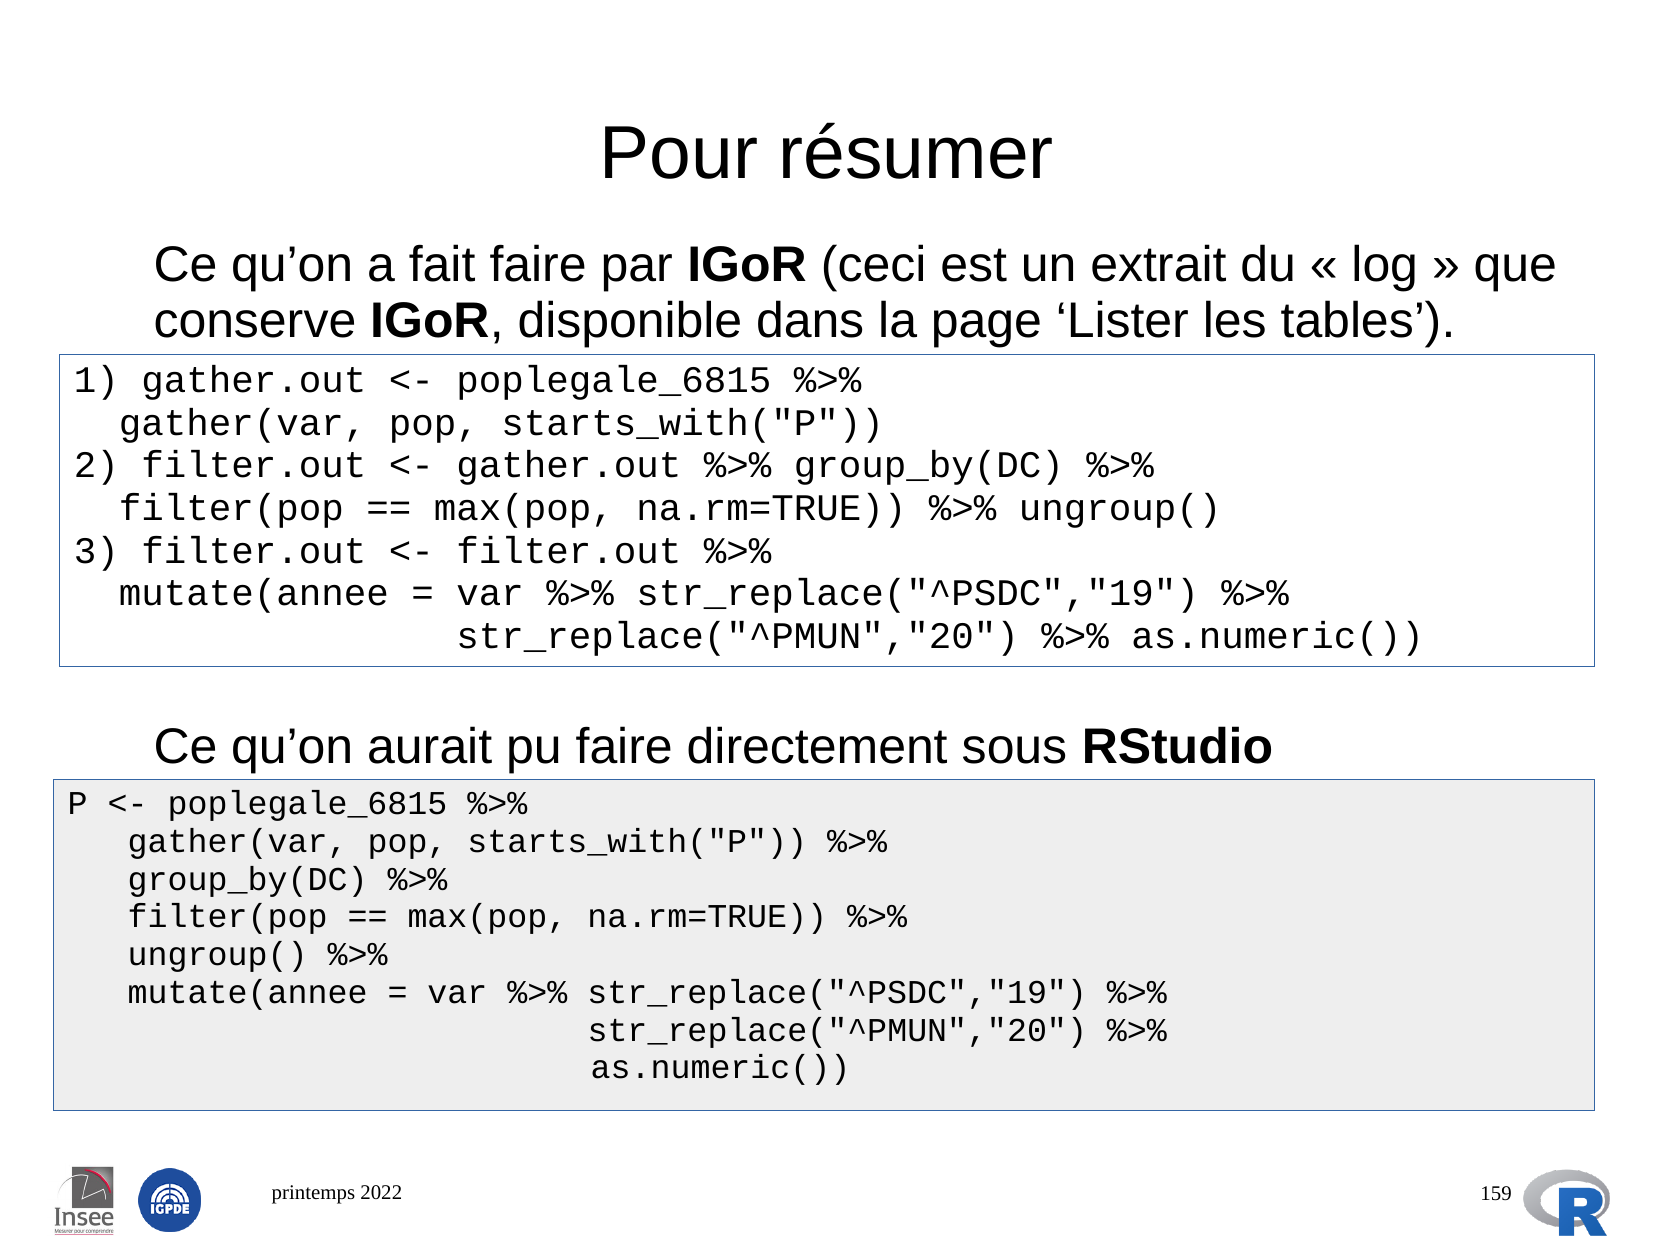

Pour résumer
# Ce qu’on a fait faire par IGoR (ceci est un extrait du « log » que conserve IGoR, disponible dans la page ‘Lister les tables’).
Ce qu’on aurait pu faire directement sous RStudio
1) gather.out <- poplegale_6815 %>%
 gather(var, pop, starts_with("P"))
2) filter.out <- gather.out %>% group_by(DC) %>%
 filter(pop == max(pop, na.rm=TRUE)) %>% ungroup()
3) filter.out <- filter.out %>%
 mutate(annee = var %>% str_replace("^PSDC","19") %>%
 str_replace("^PMUN","20") %>% as.numeric())
P <- poplegale_6815 %>%
 gather(var, pop, starts_with("P")) %>%
 group_by(DC) %>%
 filter(pop == max(pop, na.rm=TRUE)) %>%
 ungroup() %>%
 mutate(annee = var %>% str_replace("^PSDC","19") %>%
 str_replace("^PMUN","20") %>%
						 as.numeric())
printemps 2022
159